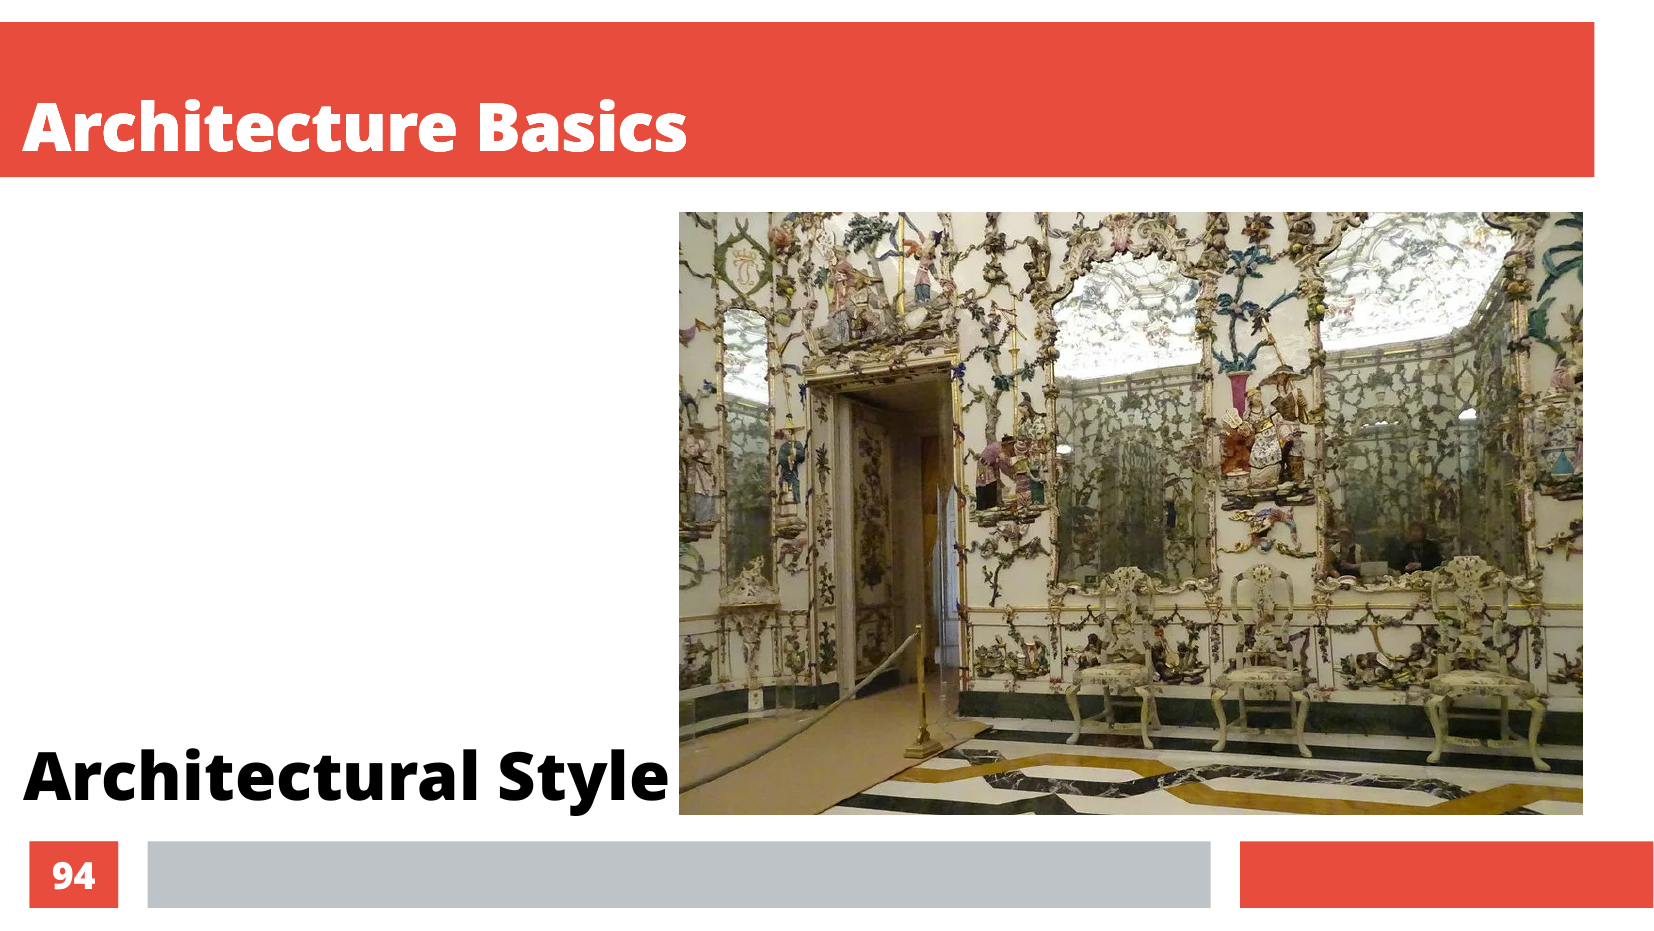

Architecture Basics
Architecture Basics
Architecture Basics
# Architecture Basics
Architectural Style
94